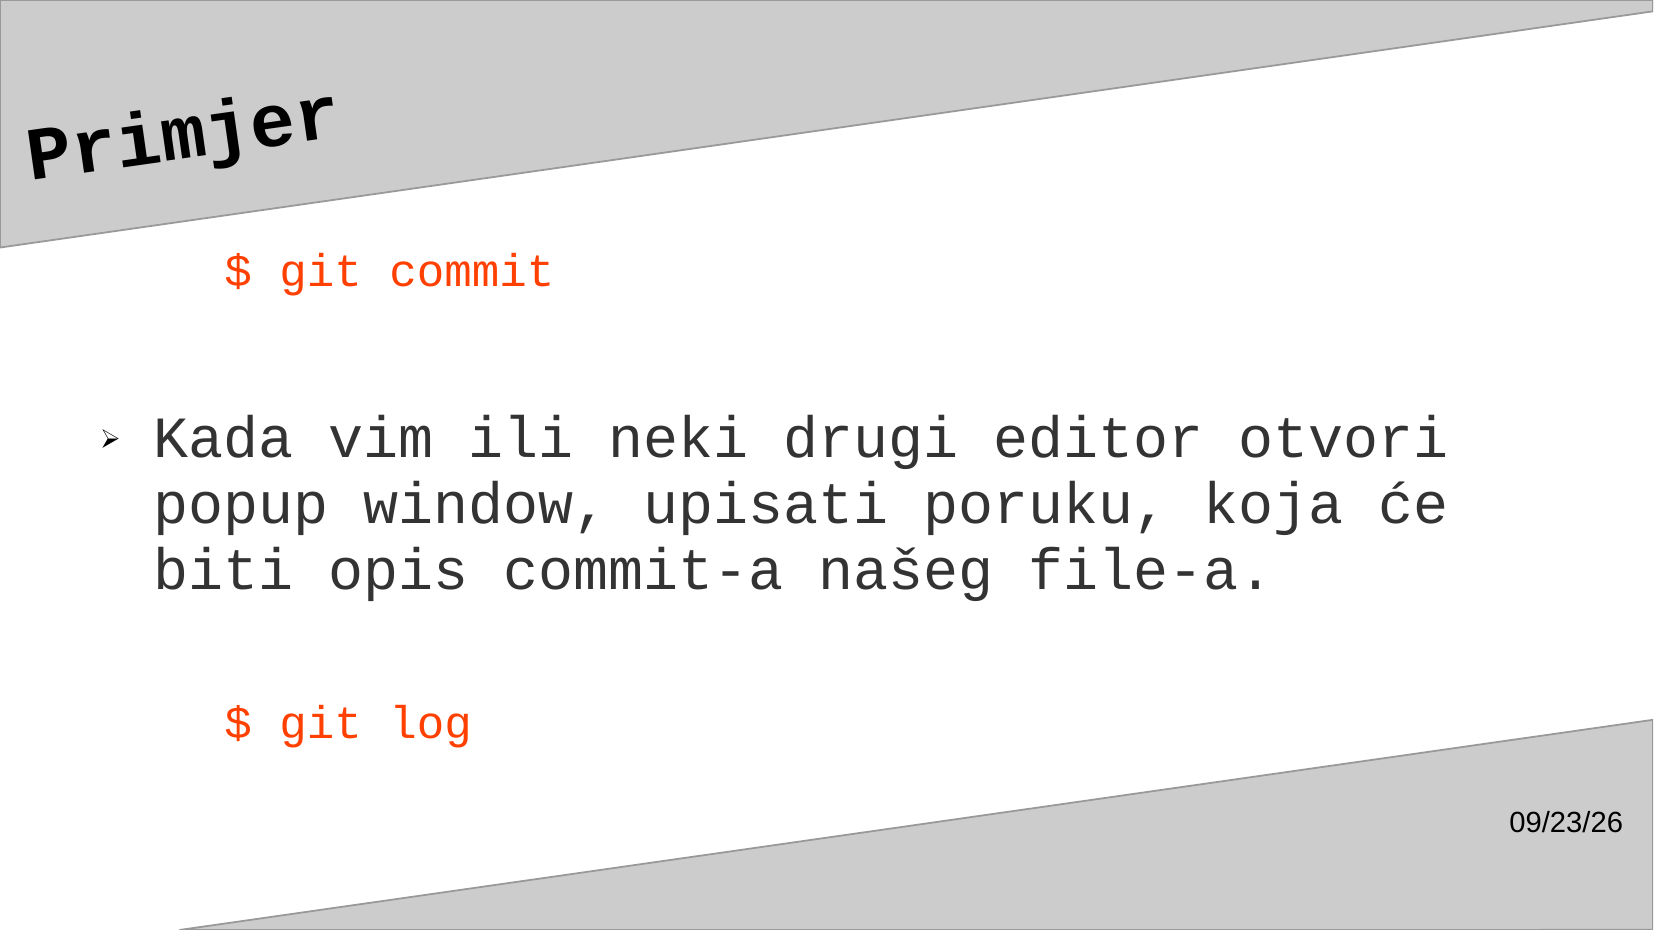

# Primjer
$ git commit
Kada vim ili neki drugi editor otvori popup window, upisati poruku, koja će biti opis commit-a našeg file-a.
$ git log
51